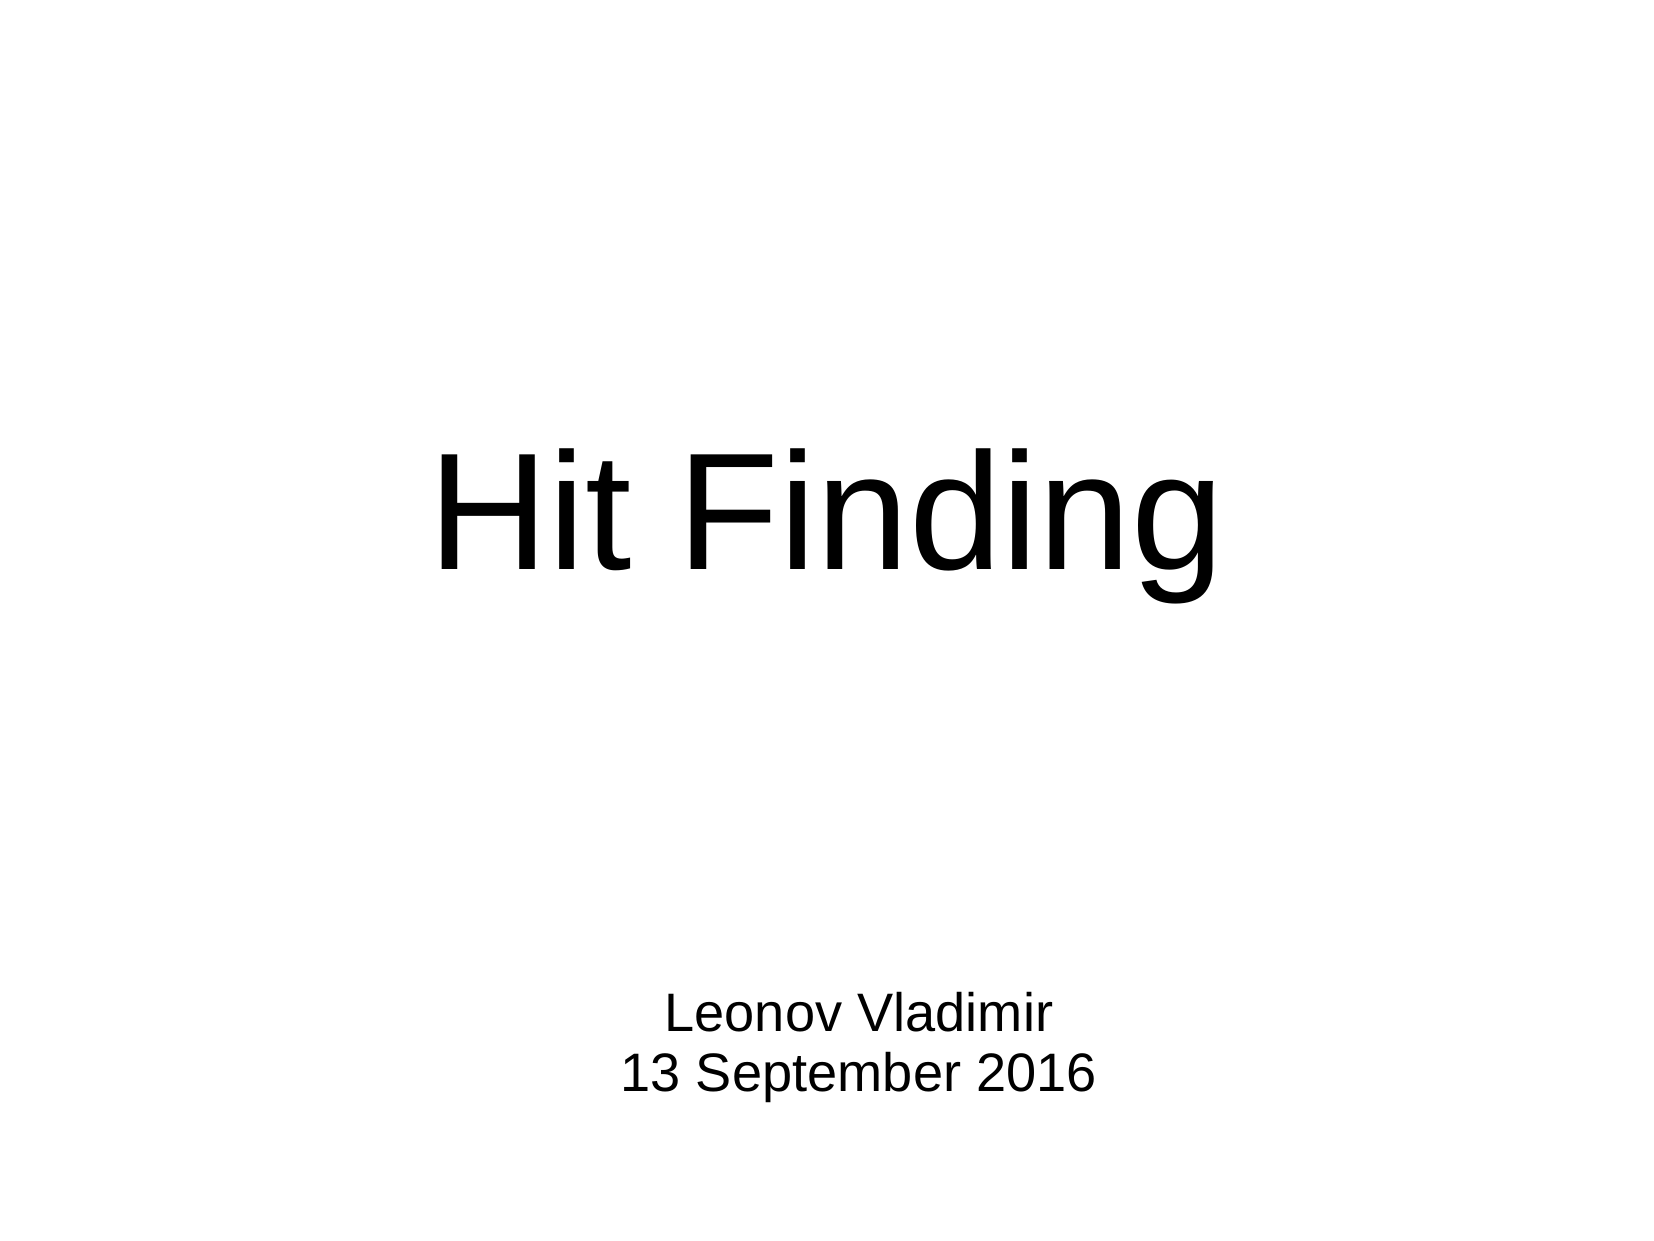

# Hit Finding
Leonov Vladimir
13 September 2016